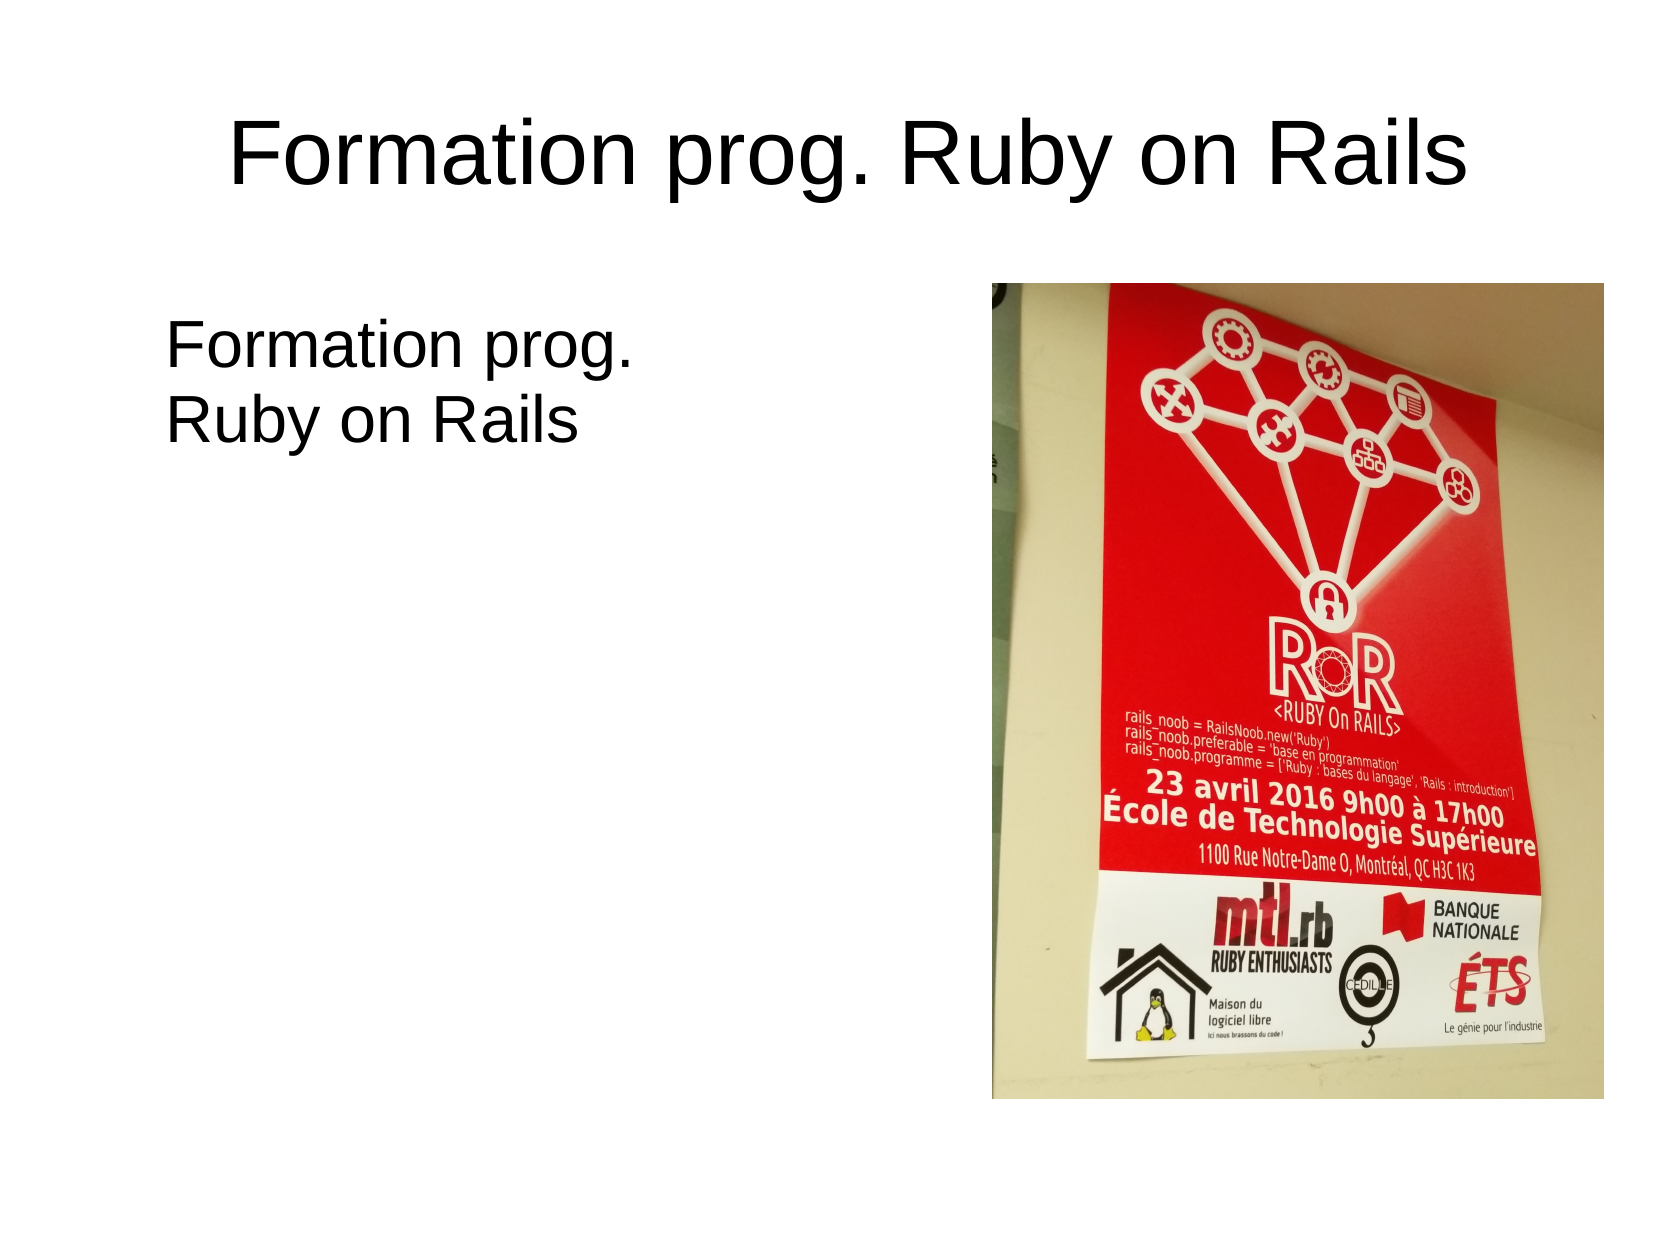

# Formation prog. Ruby on Rails
Formation prog. Ruby on Rails